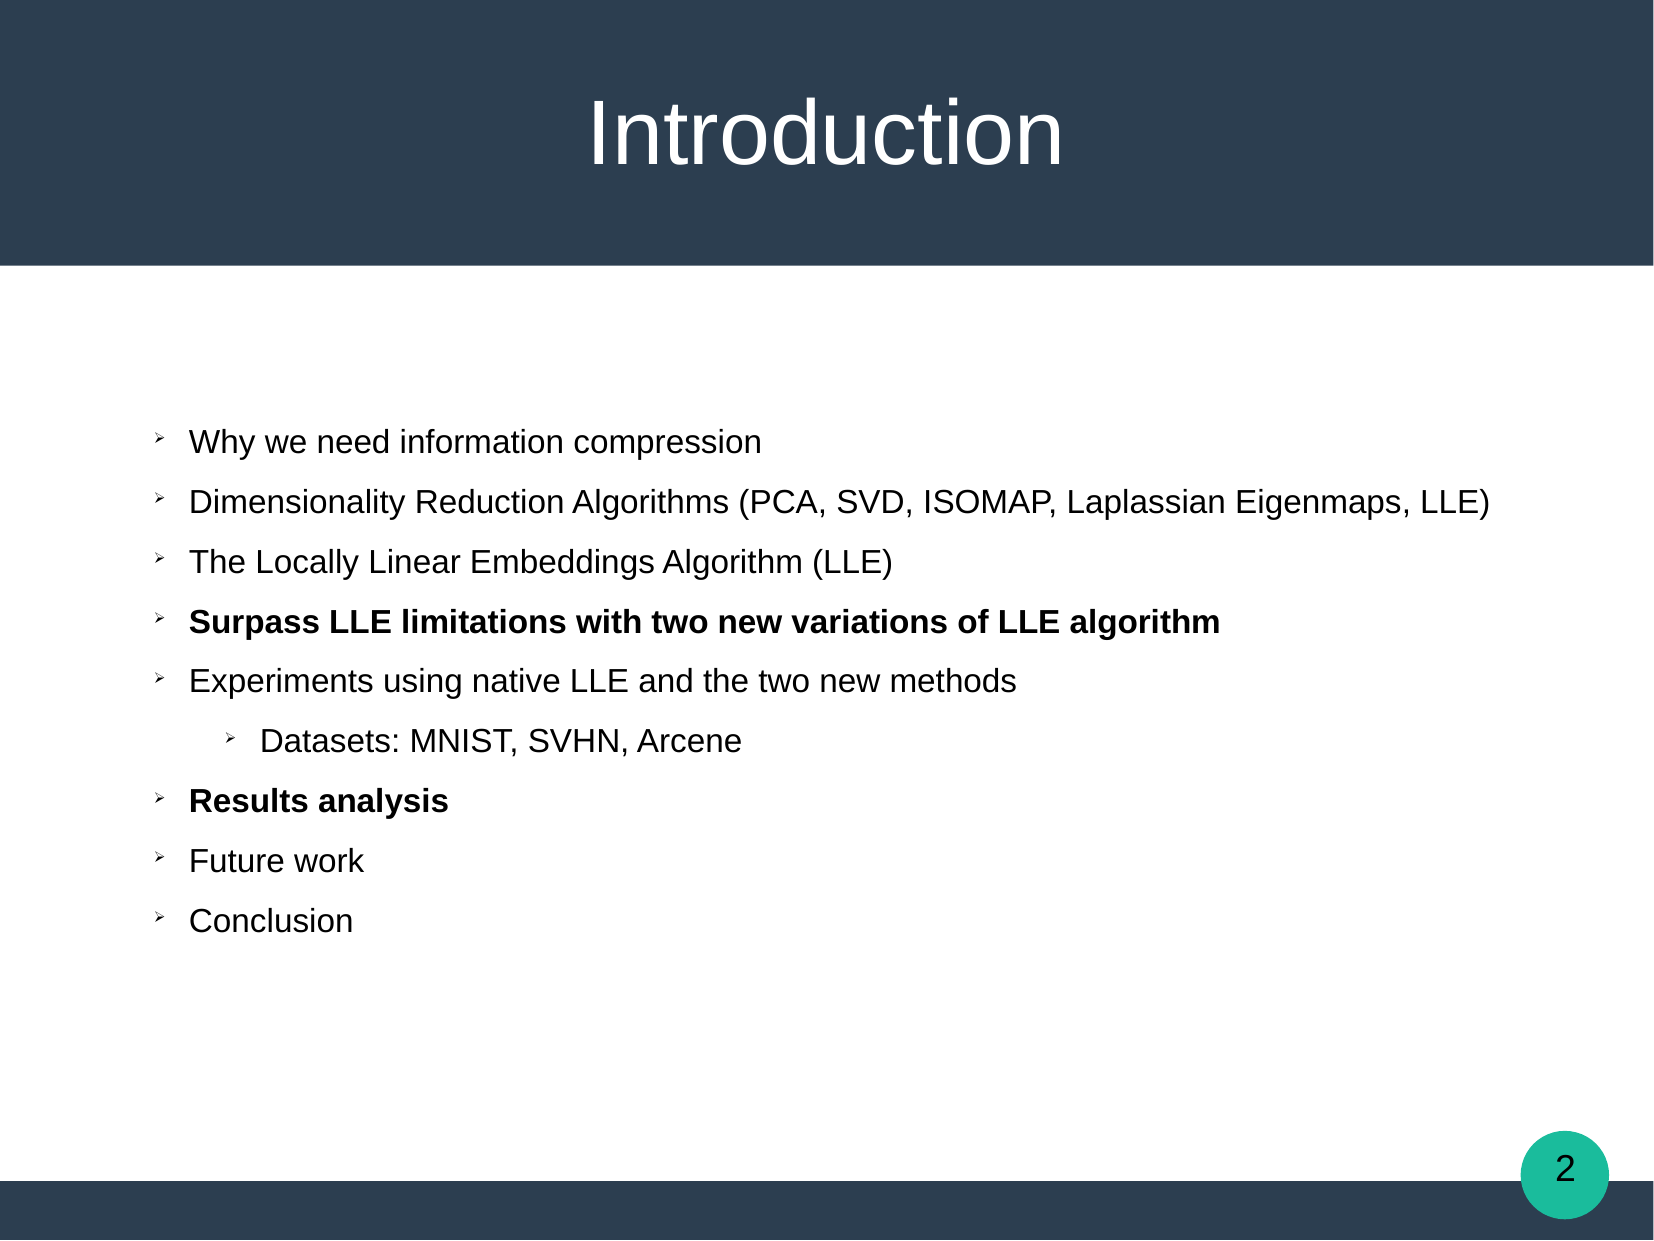

Introduction
Why we need information compression
Dimensionality Reduction Algorithms (PCA, SVD, ISOMAP, Laplassian Eigenmaps, LLE)
The Locally Linear Embeddings Algorithm (LLE)
Surpass LLE limitations with two new variations of LLE algorithm
Experiments using native LLE and the two new methods
Datasets: MNIST, SVHN, Arcene
Results analysis
Future work
Conclusion